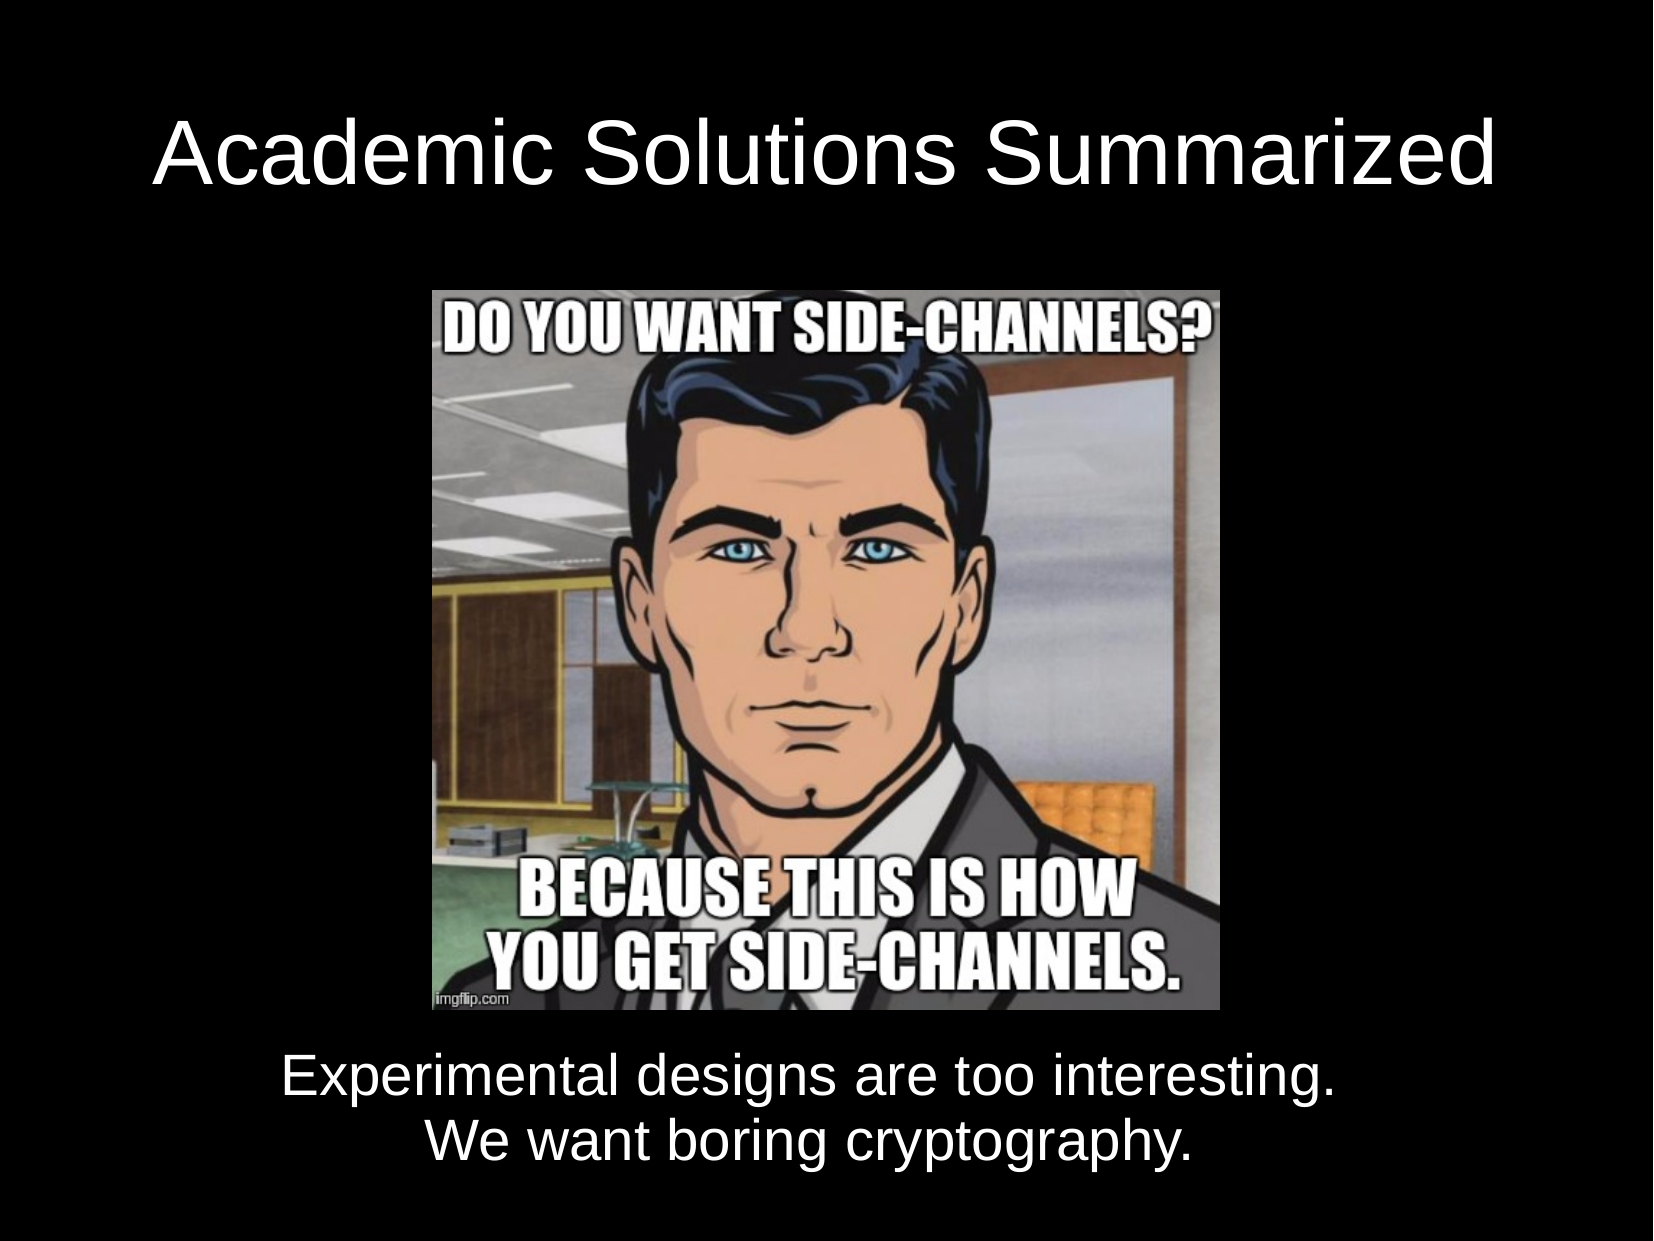

# Academic Solutions Summarized
Experimental designs are too interesting.
We want boring cryptography.